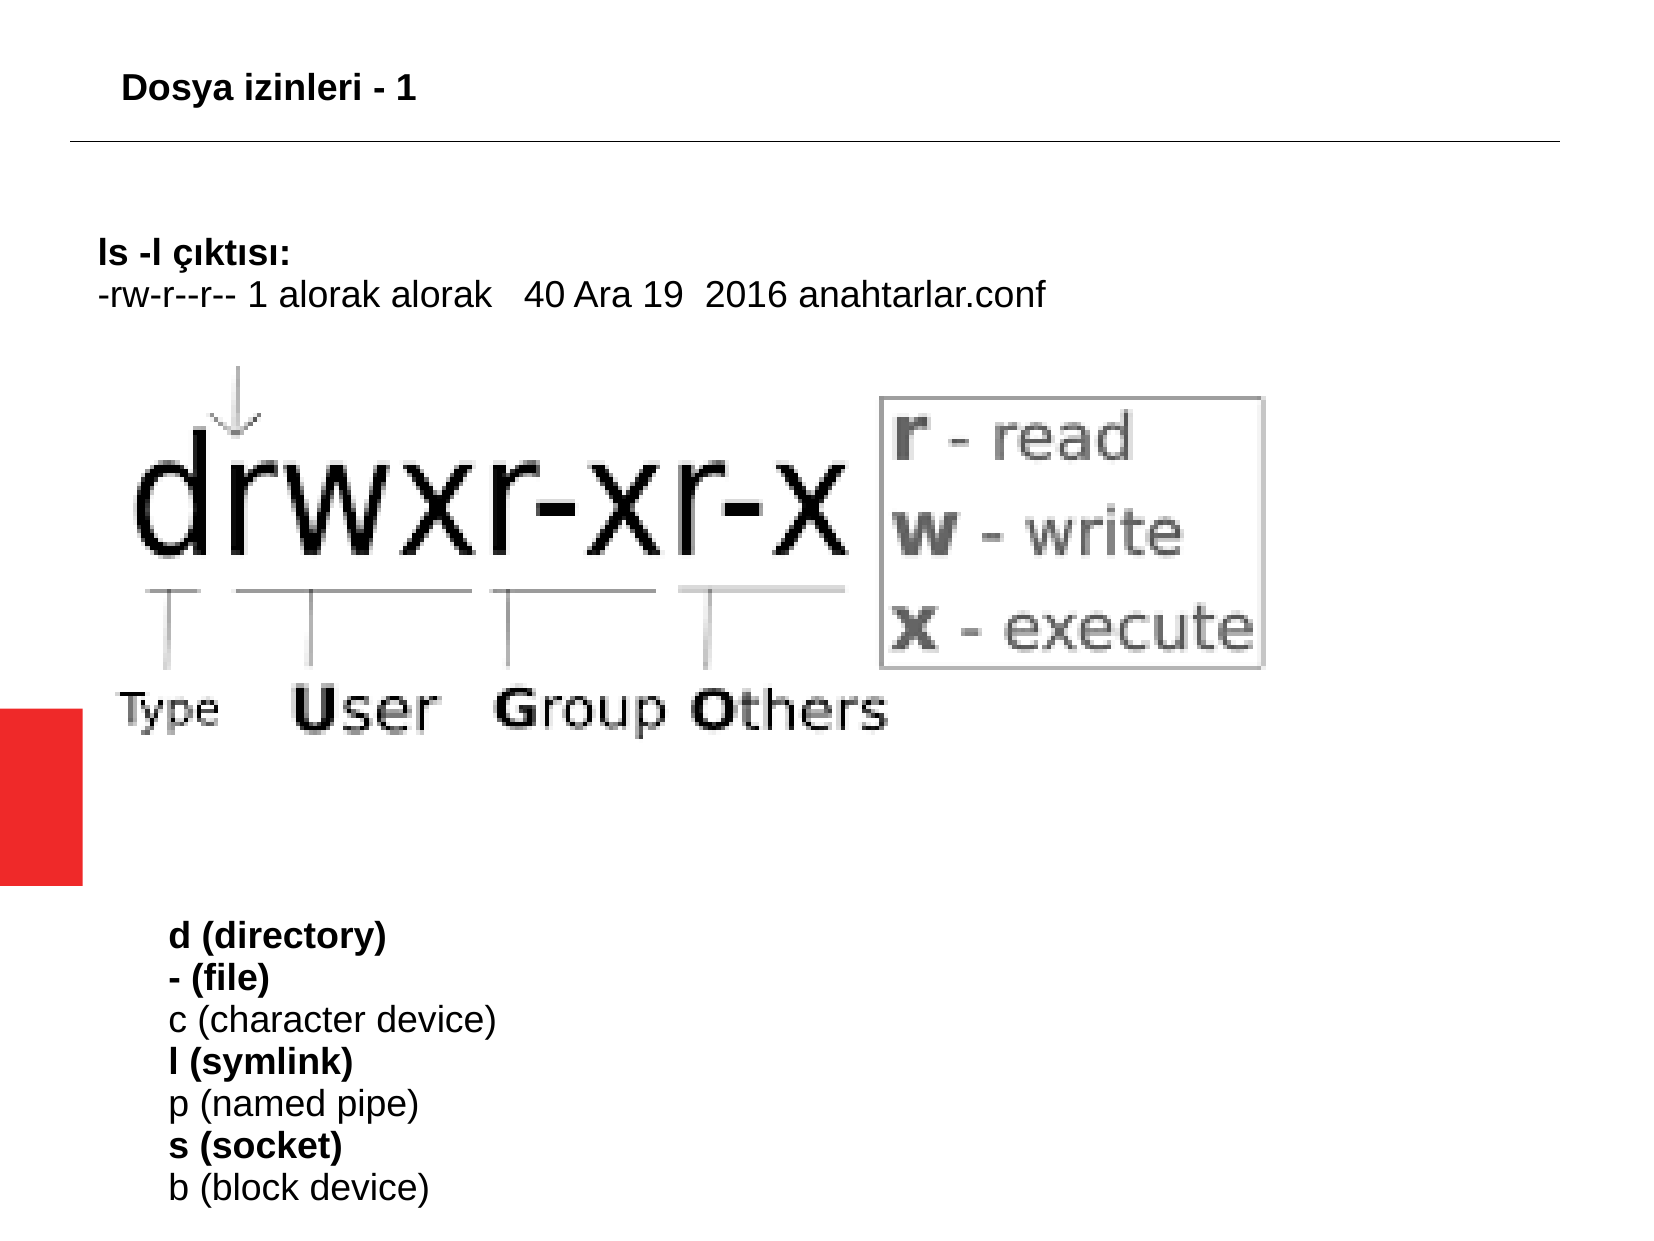

Dosya izinleri - 1
ls -l çıktısı:
-rw-r--r-- 1 alorak alorak 40 Ara 19 2016 anahtarlar.conf
d (directory)
- (file)
c (character device)
l (symlink)
p (named pipe)
s (socket)
b (block device)